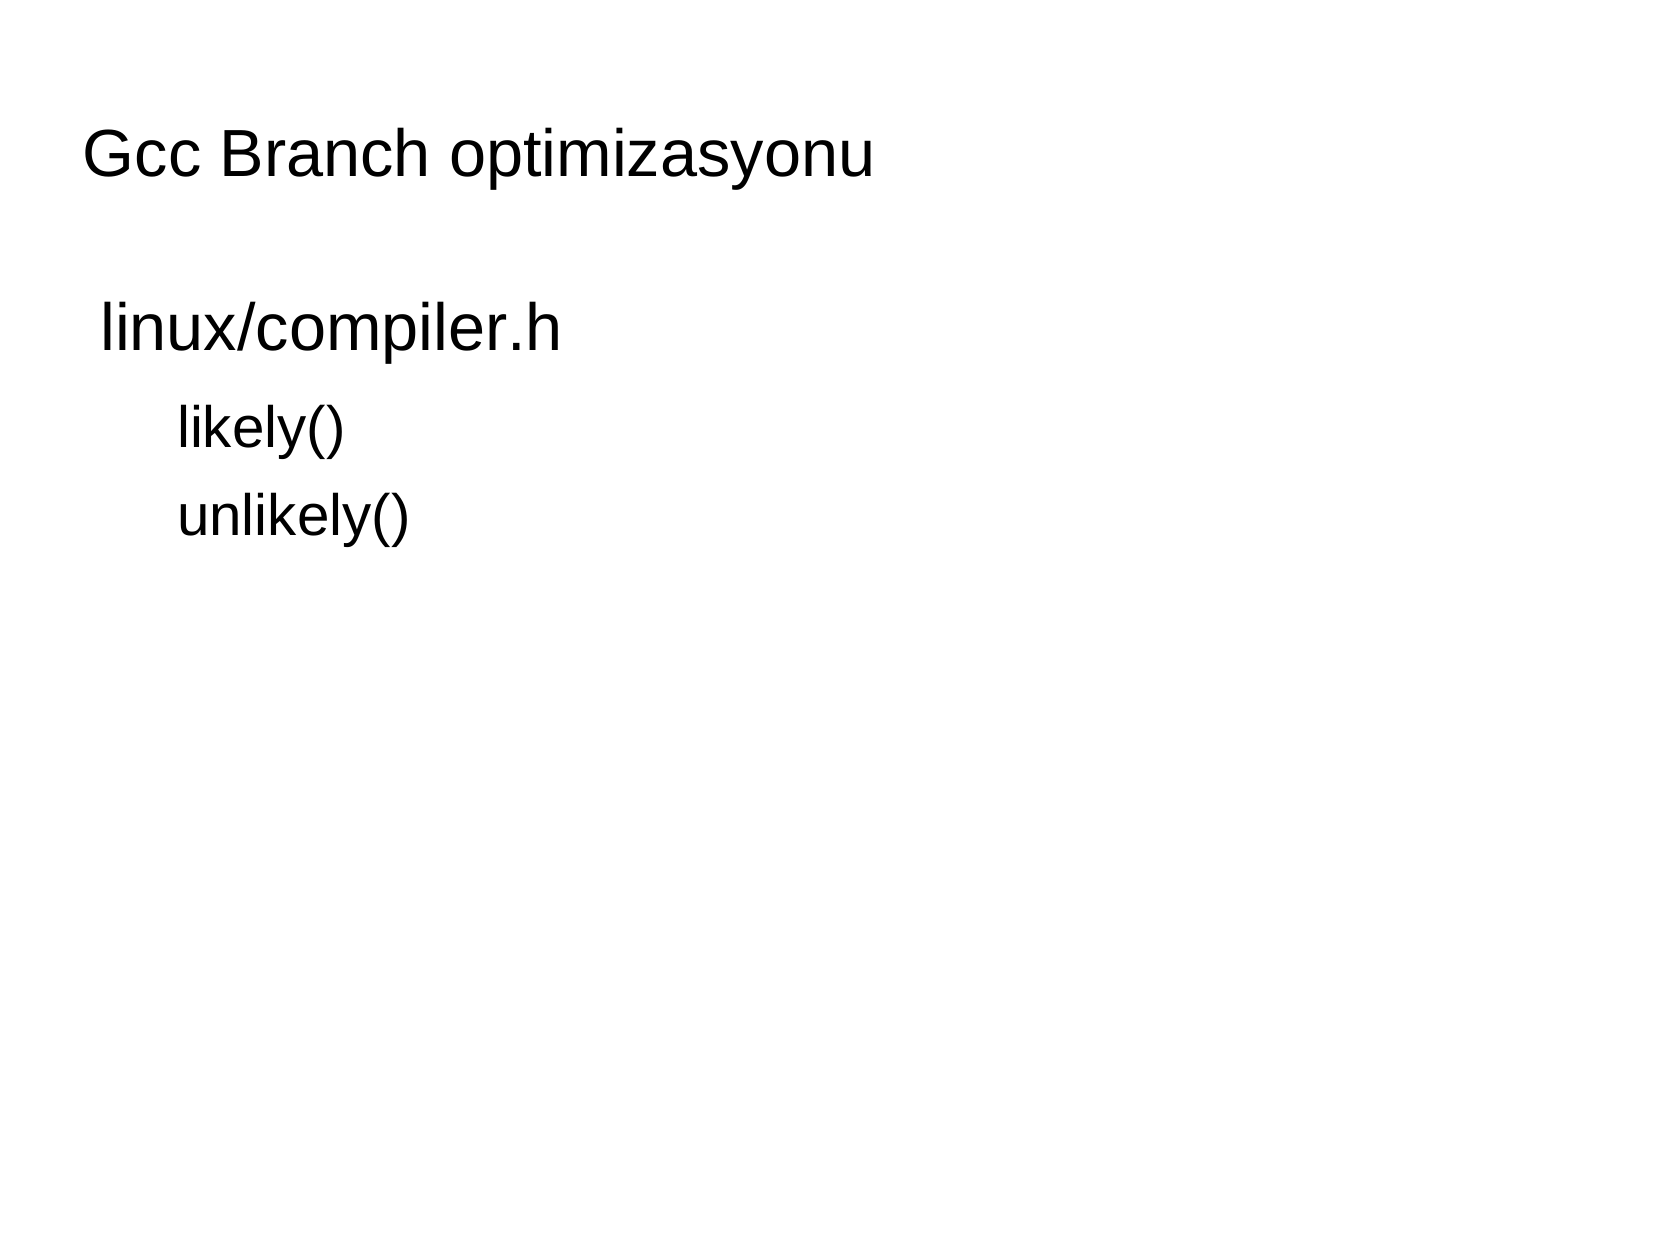

# Gcc Branch optimizasyonu
linux/compiler.h
likely()
unlikely()